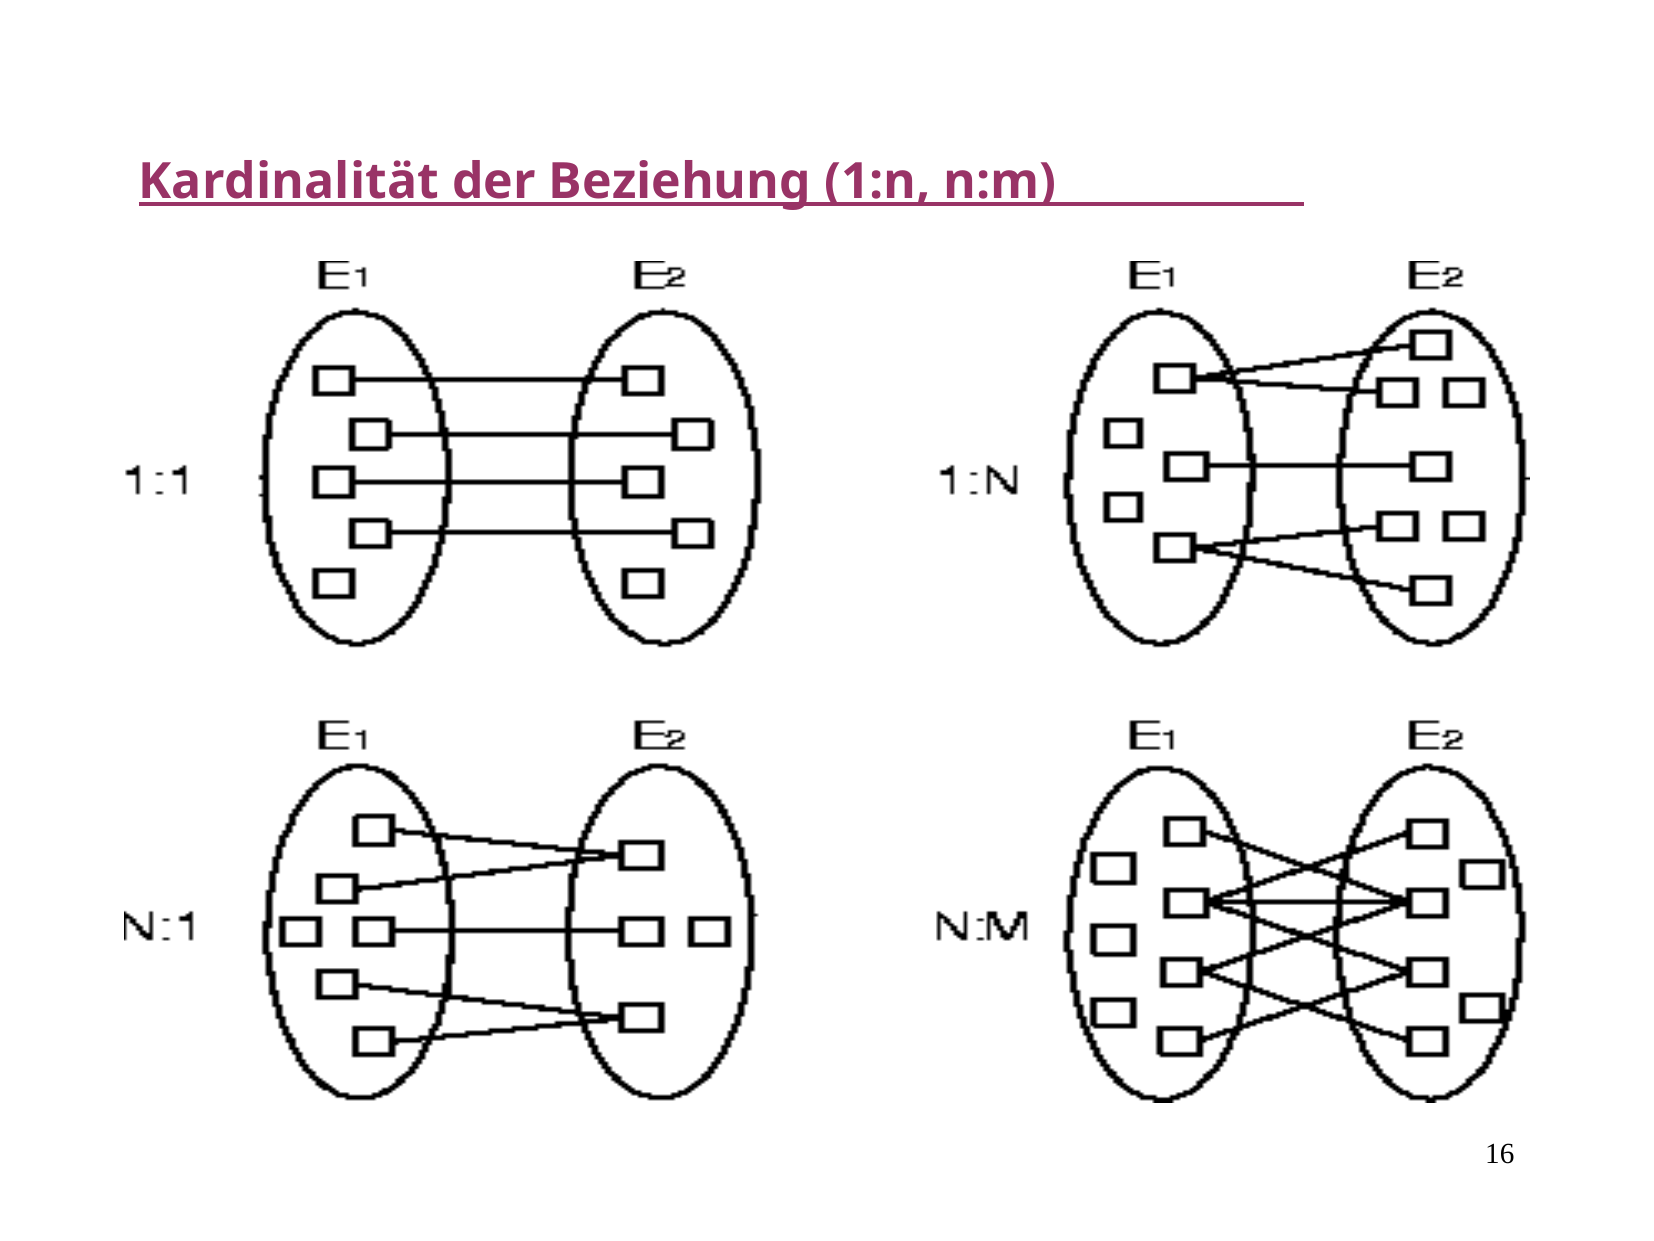

# Kardinalität der Beziehung (1:n, n:m)
16